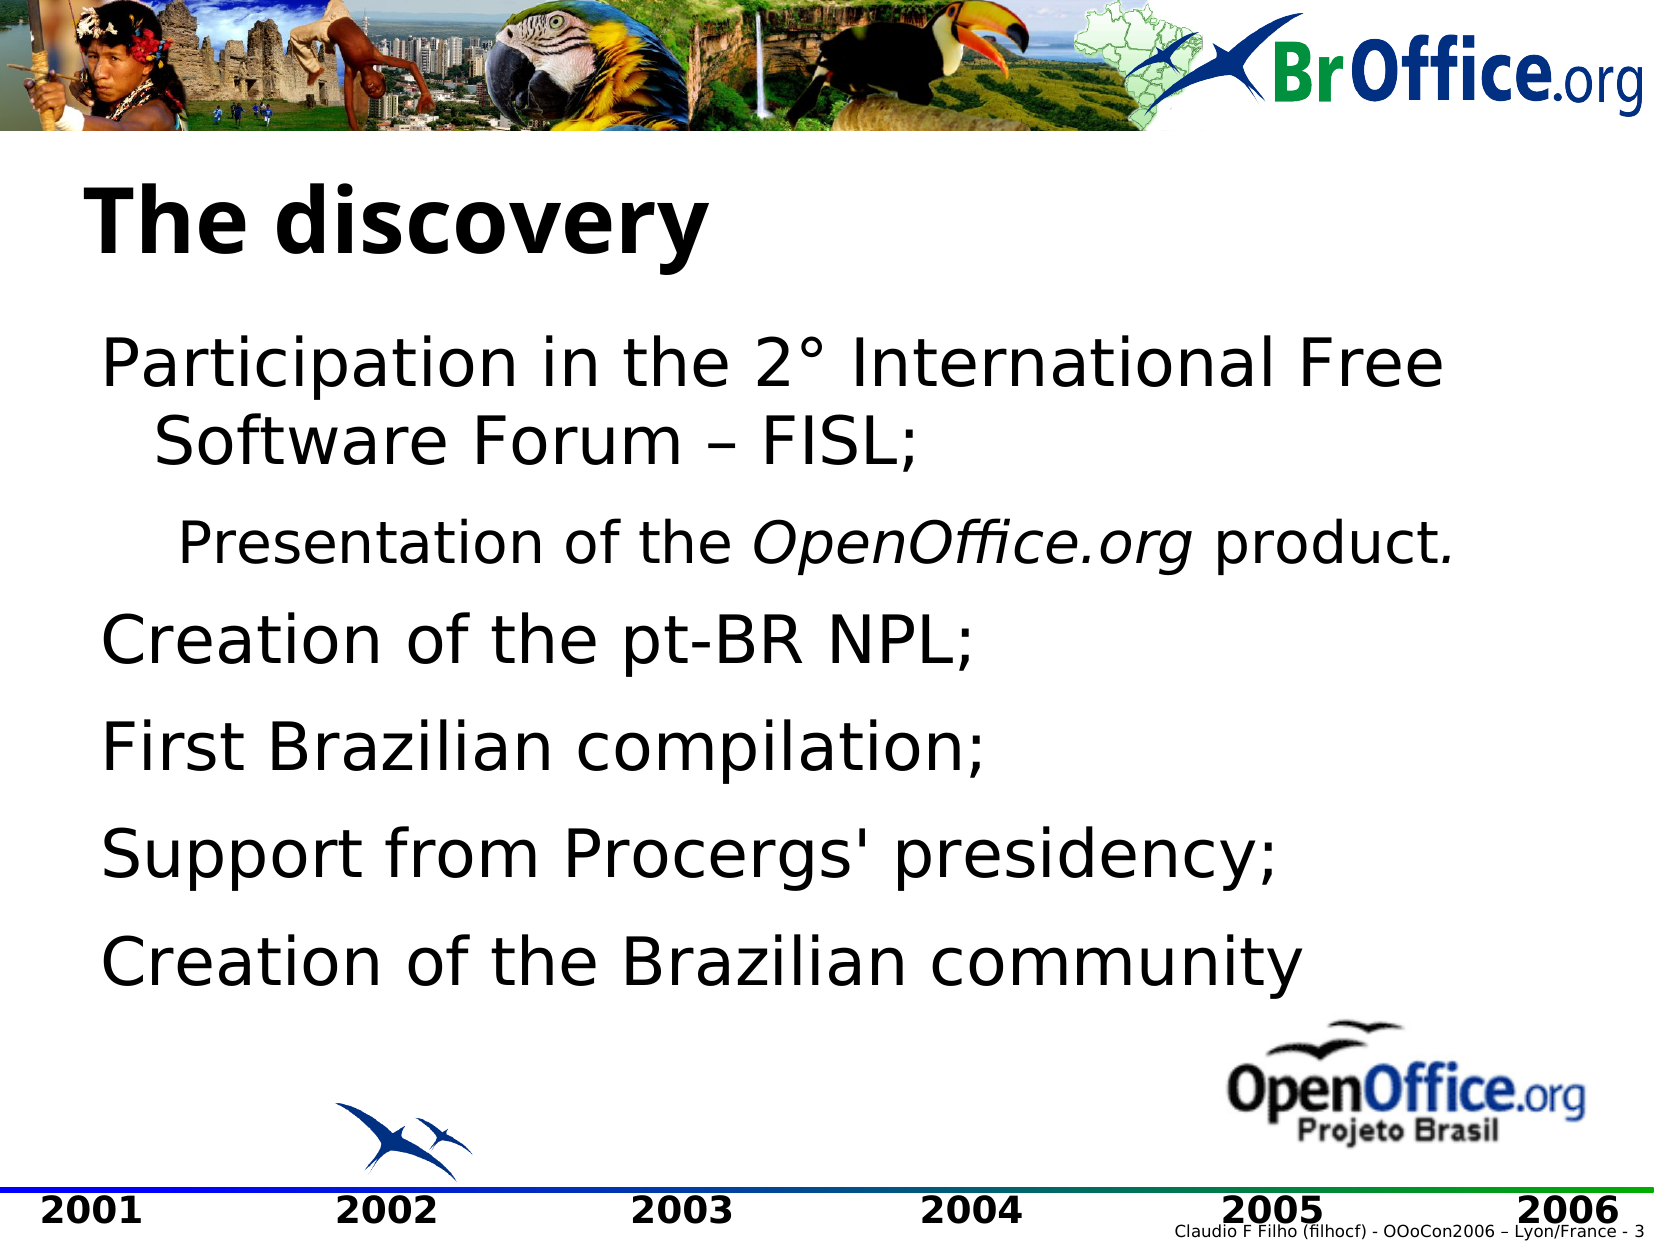

# The discovery
Participation in the 2° International Free Software Forum – FISL;
Presentation of the OpenOffice.org product.
Creation of the pt-BR NPL;
First Brazilian compilation;
Support from Procergs' presidency;
Creation of the Brazilian community
2001
2002
2003
2004
2005
2006